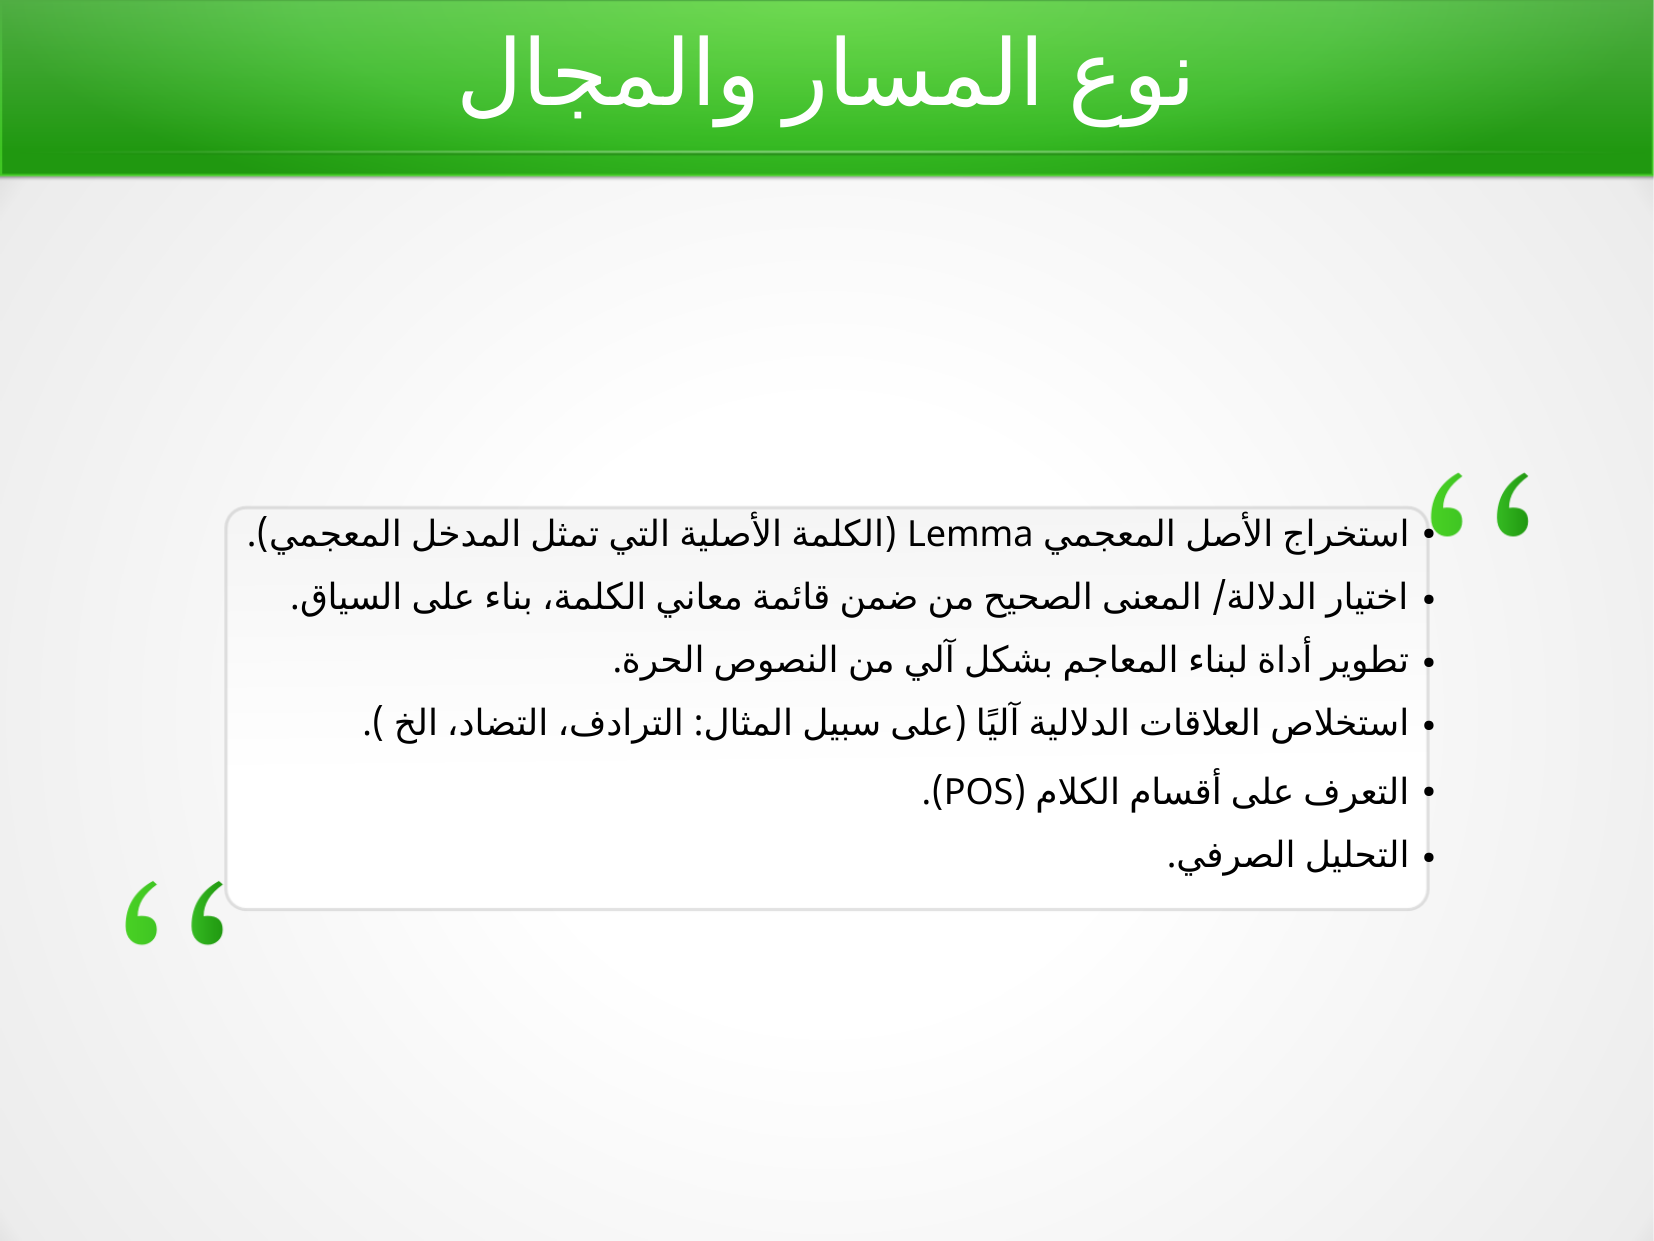

# نوع المسار والمجال
استخراج الأصل المعجمي Lemma (الكلمة الأصلية التي تمثل المدخل المعجمي).
اختيار الدلالة/ المعنى الصحيح من ضمن قائمة معاني الكلمة، بناء على السياق.
تطوير أداة لبناء المعاجم بشكل آلي من النصوص الحرة.
استخلاص العلاقات الدلالية آليًا (على سبيل المثال: الترادف، التضاد، الخ ).
التعرف على أقسام الكلام (POS).
التحليل الصرفي.